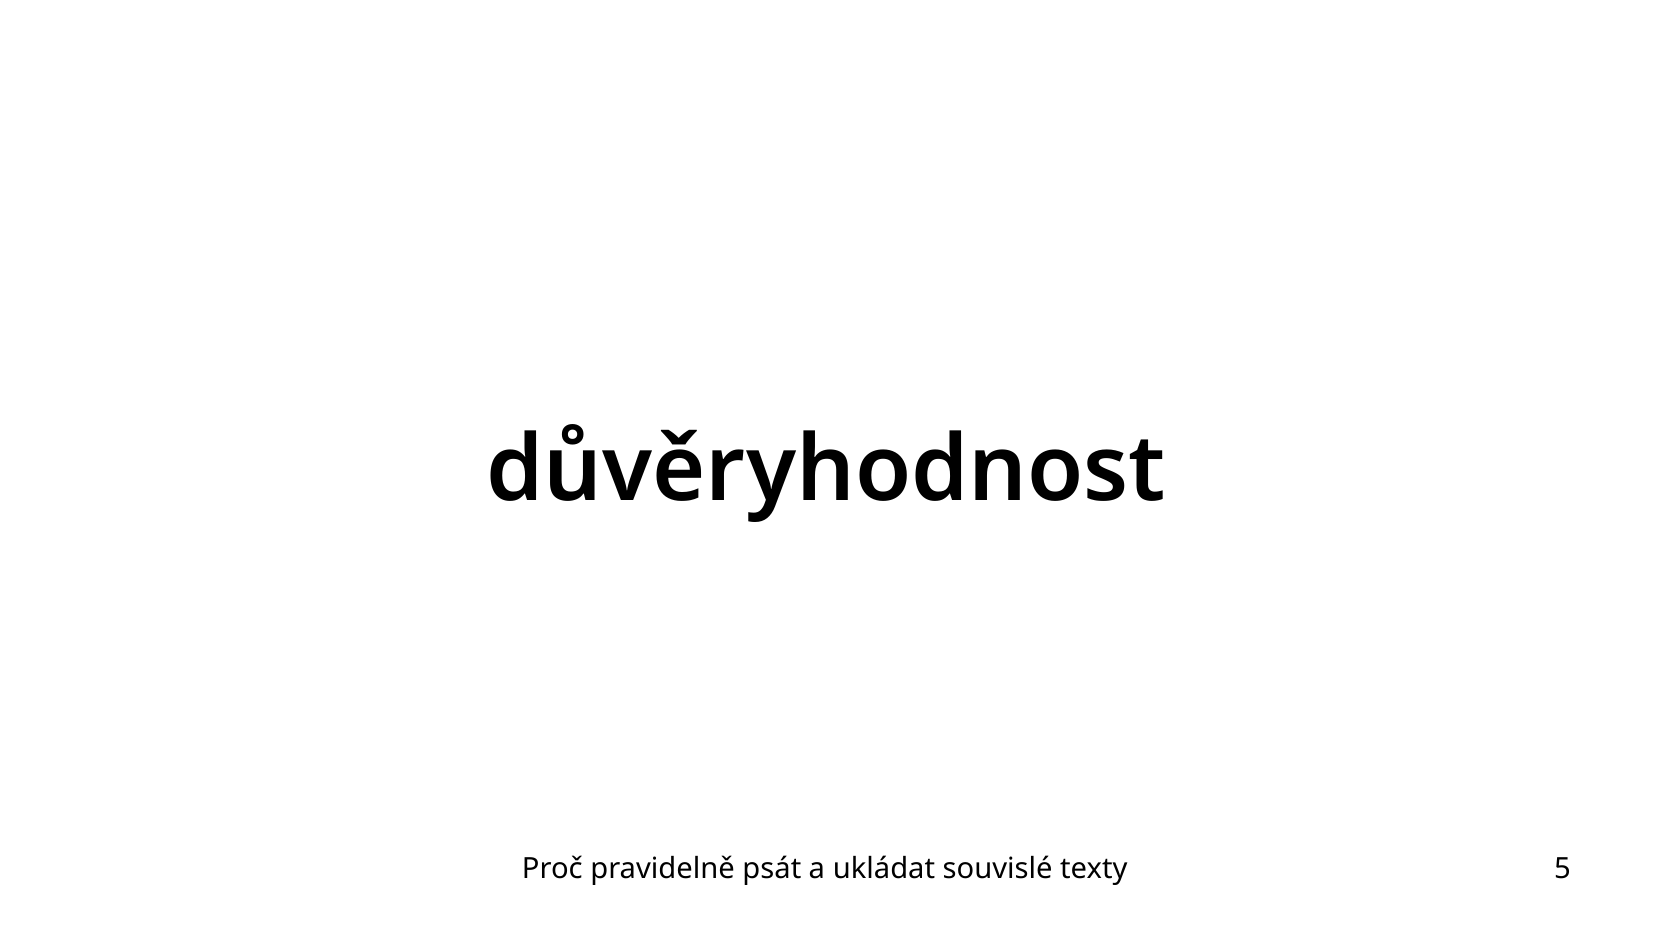

# důvěryhodnost
Proč pravidelně psát a ukládat souvislé texty
5